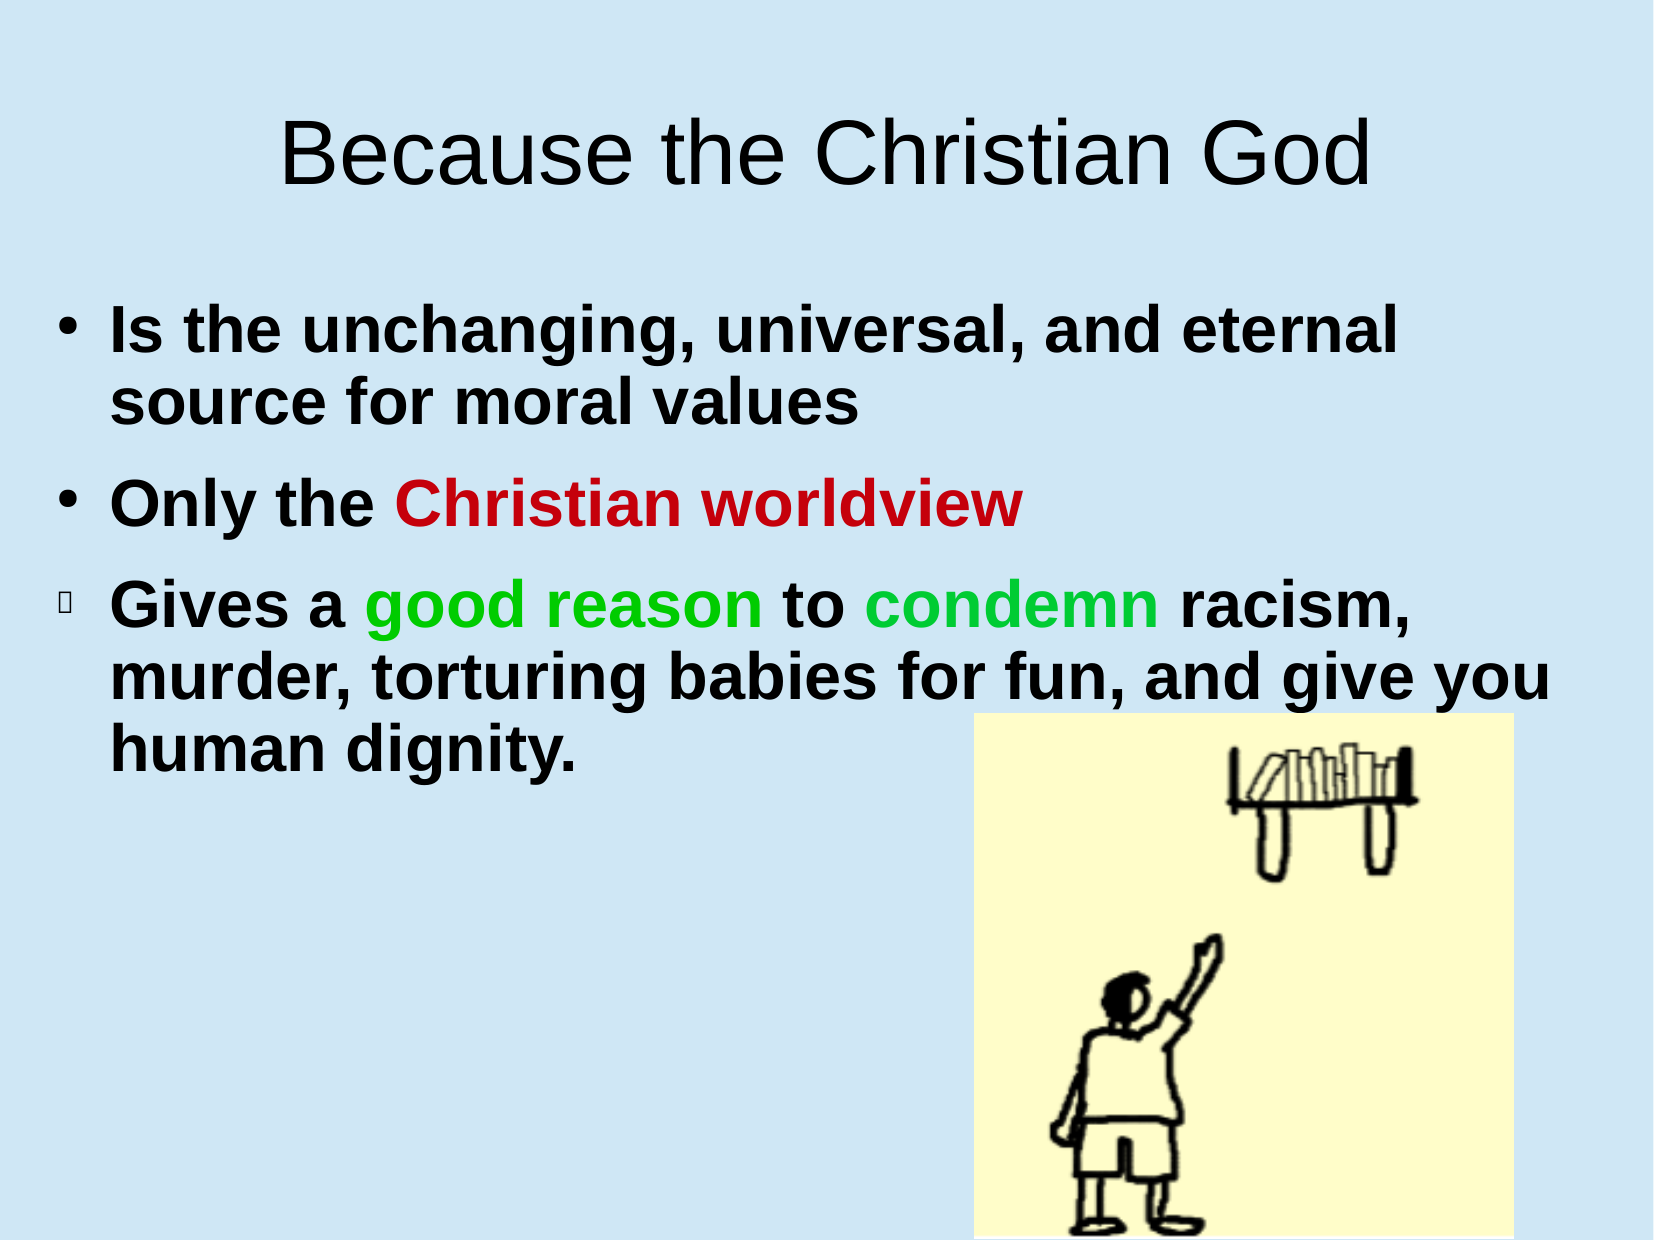

# Because the Christian God
Is the unchanging, universal, and eternal source for moral values
Only the Christian worldview
Gives a good reason to condemn racism, murder, torturing babies for fun, and give you human dignity.